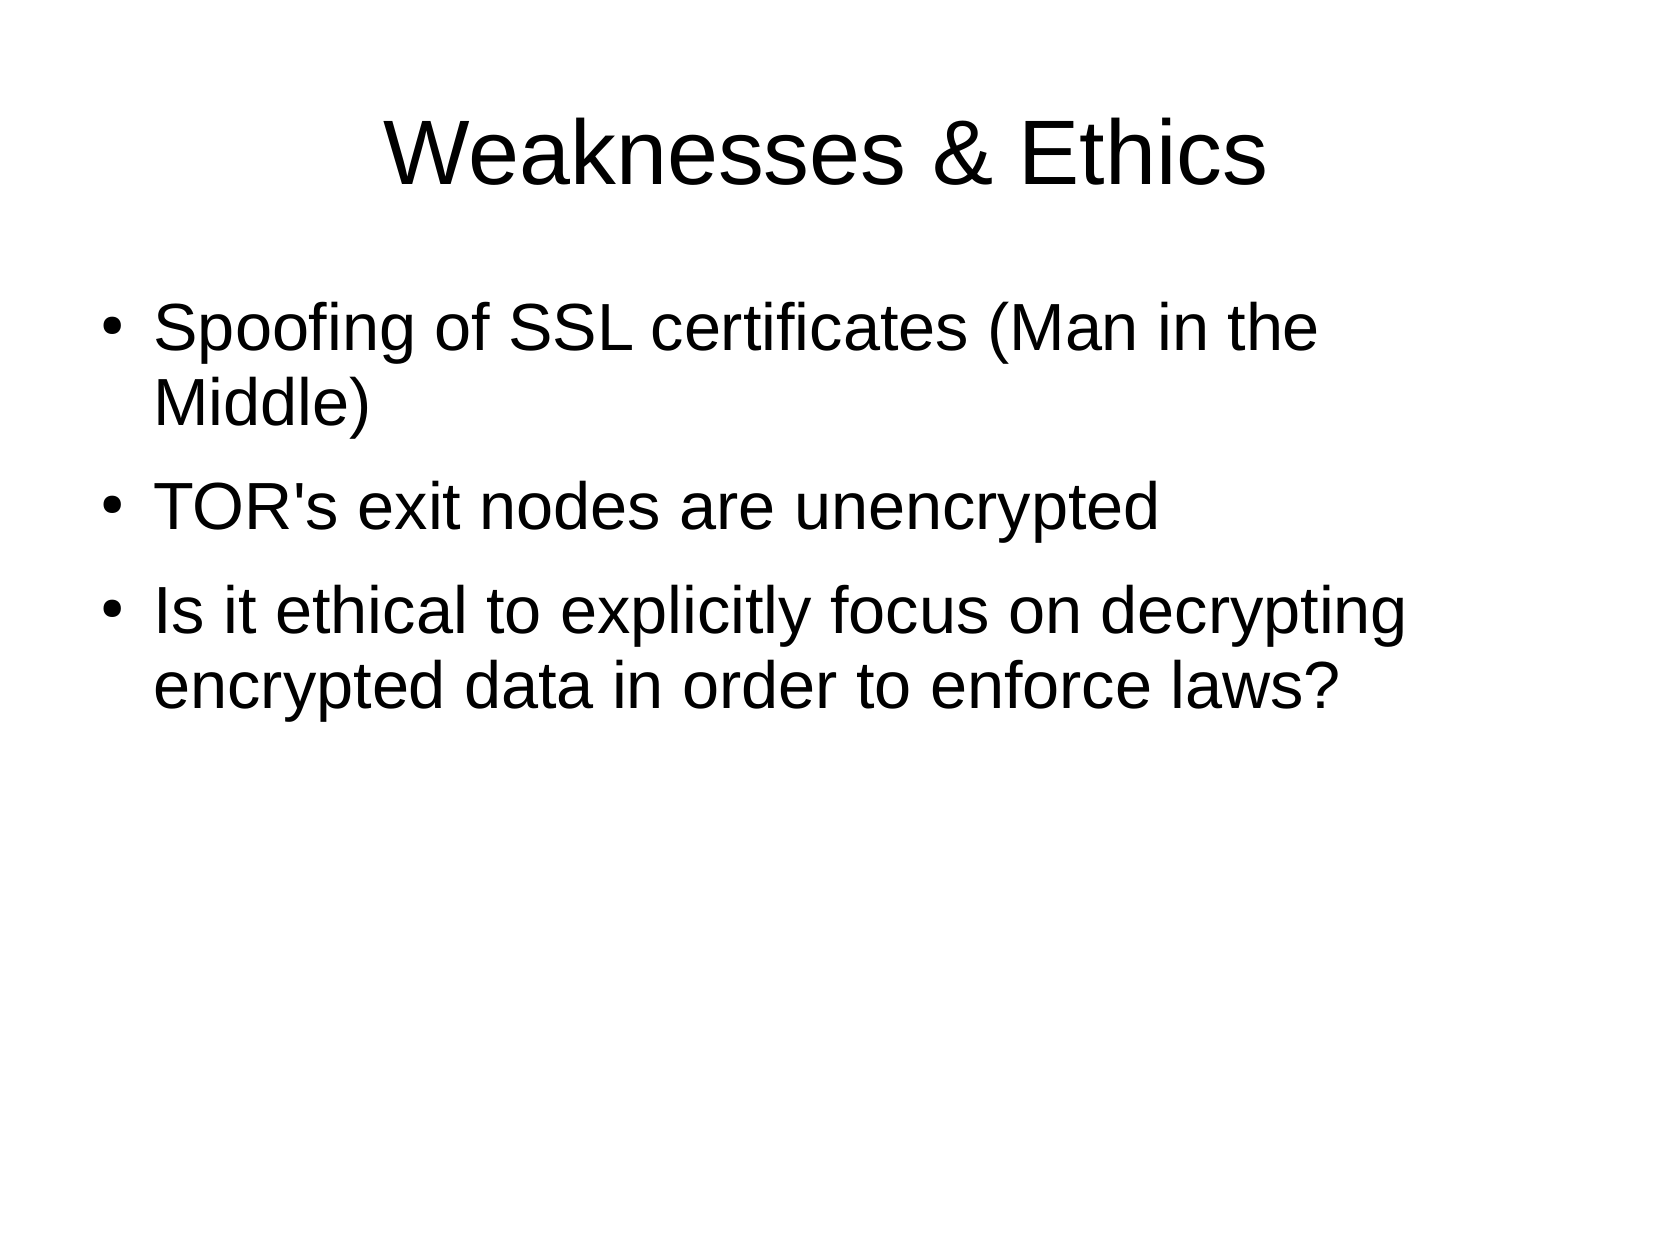

# Weaknesses & Ethics
Spoofing of SSL certificates (Man in the Middle)
TOR's exit nodes are unencrypted
Is it ethical to explicitly focus on decrypting encrypted data in order to enforce laws?